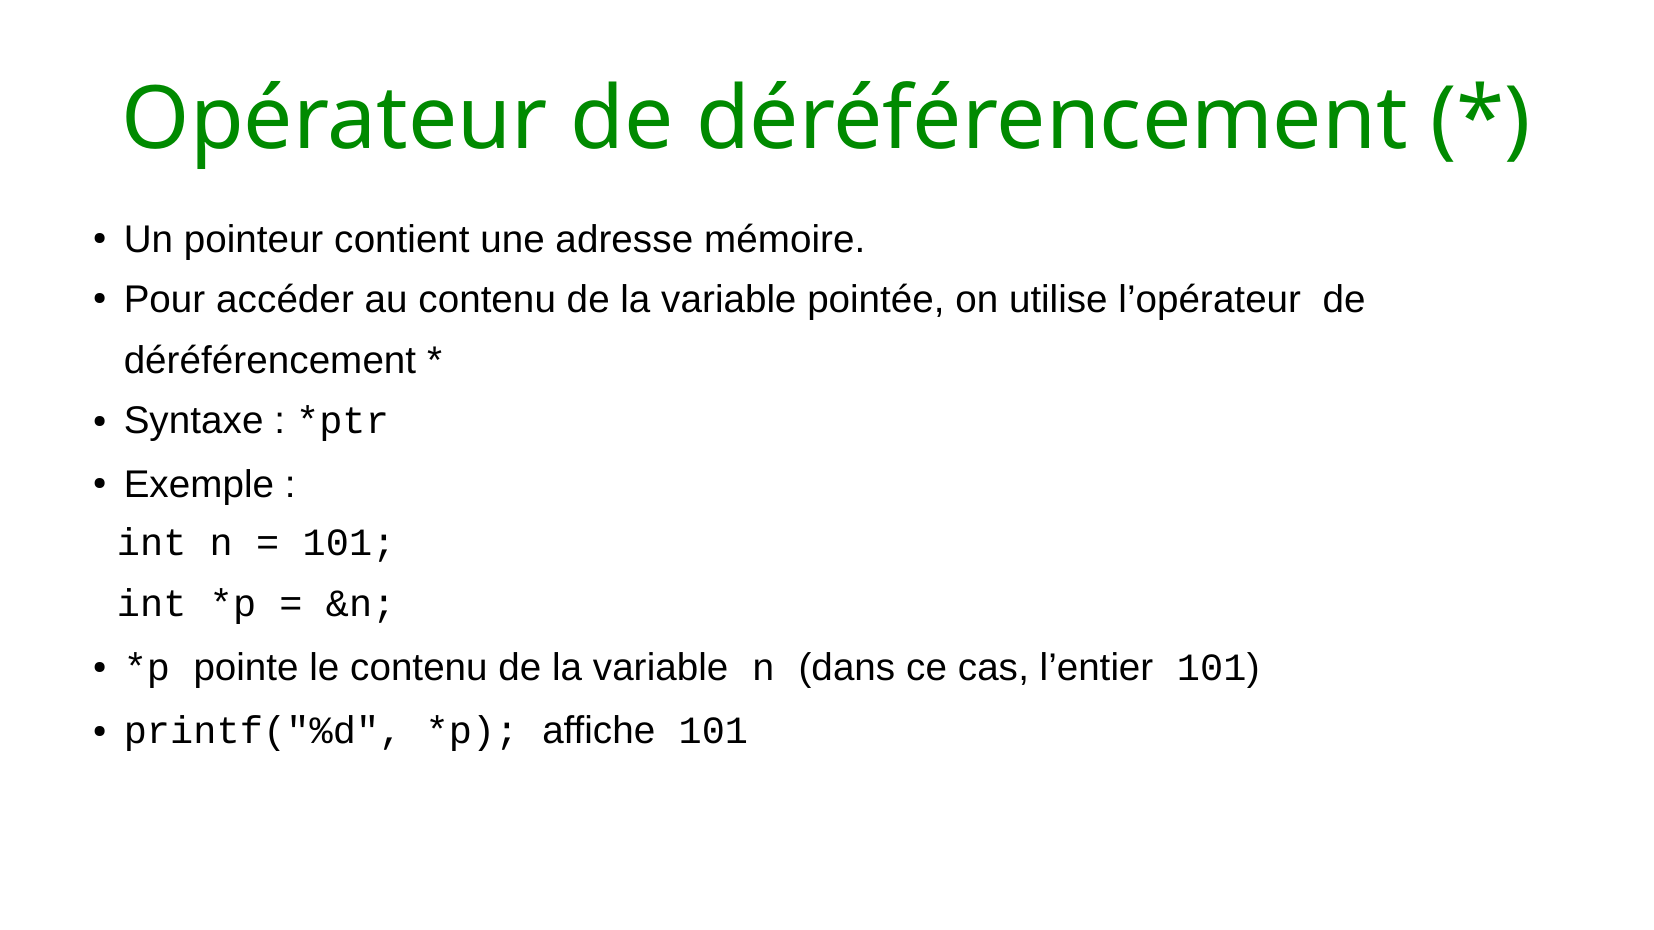

# Opérateur de déréférencement (*)
Un pointeur contient une adresse mémoire.
Pour accéder au contenu de la variable pointée, on utilise l’opérateur de
déréférencement *
Syntaxe : *ptr
Exemple :
int n = 101;
int *p = &n;
*p pointe le contenu de la variable n (dans ce cas, l’entier 101)
printf("%d", *p); affiche 101